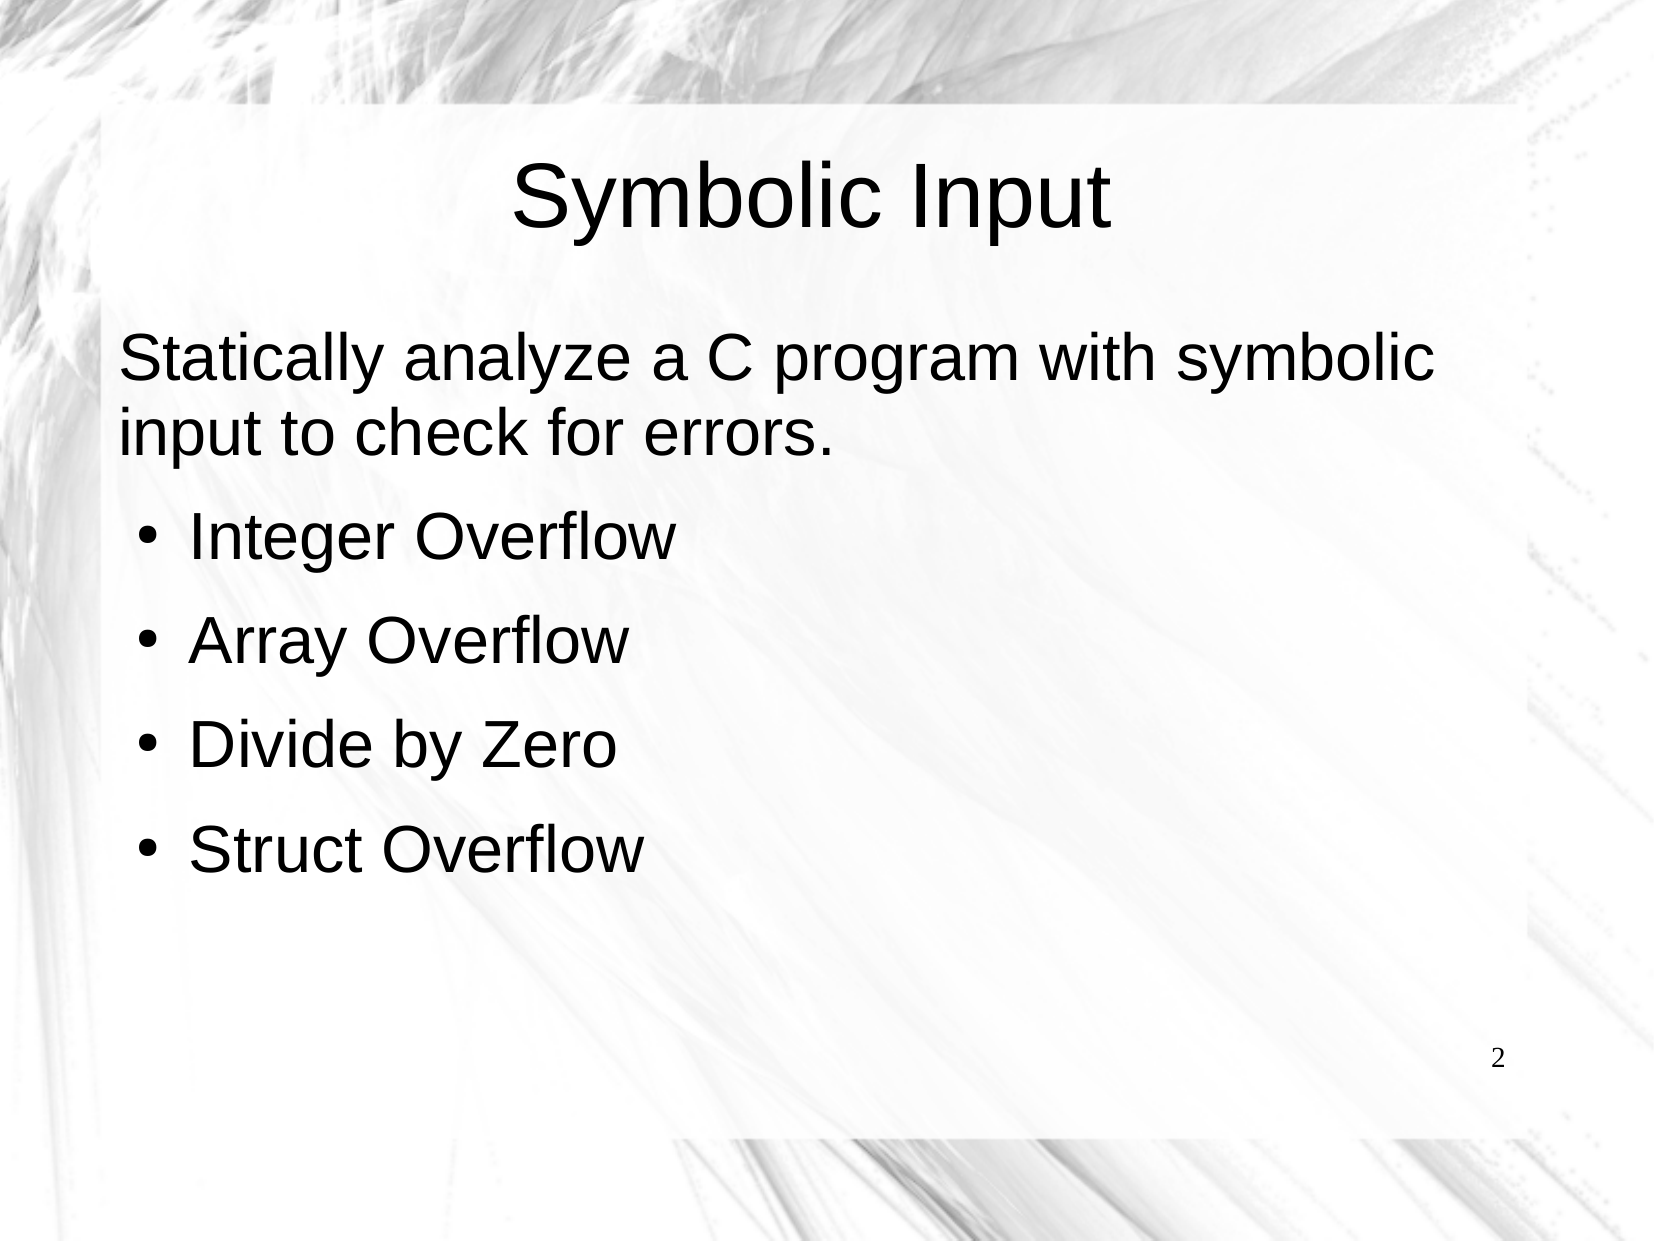

# Symbolic Input
Statically analyze a C program with symbolic input to check for errors.
Integer Overflow
Array Overflow
Divide by Zero
Struct Overflow
2